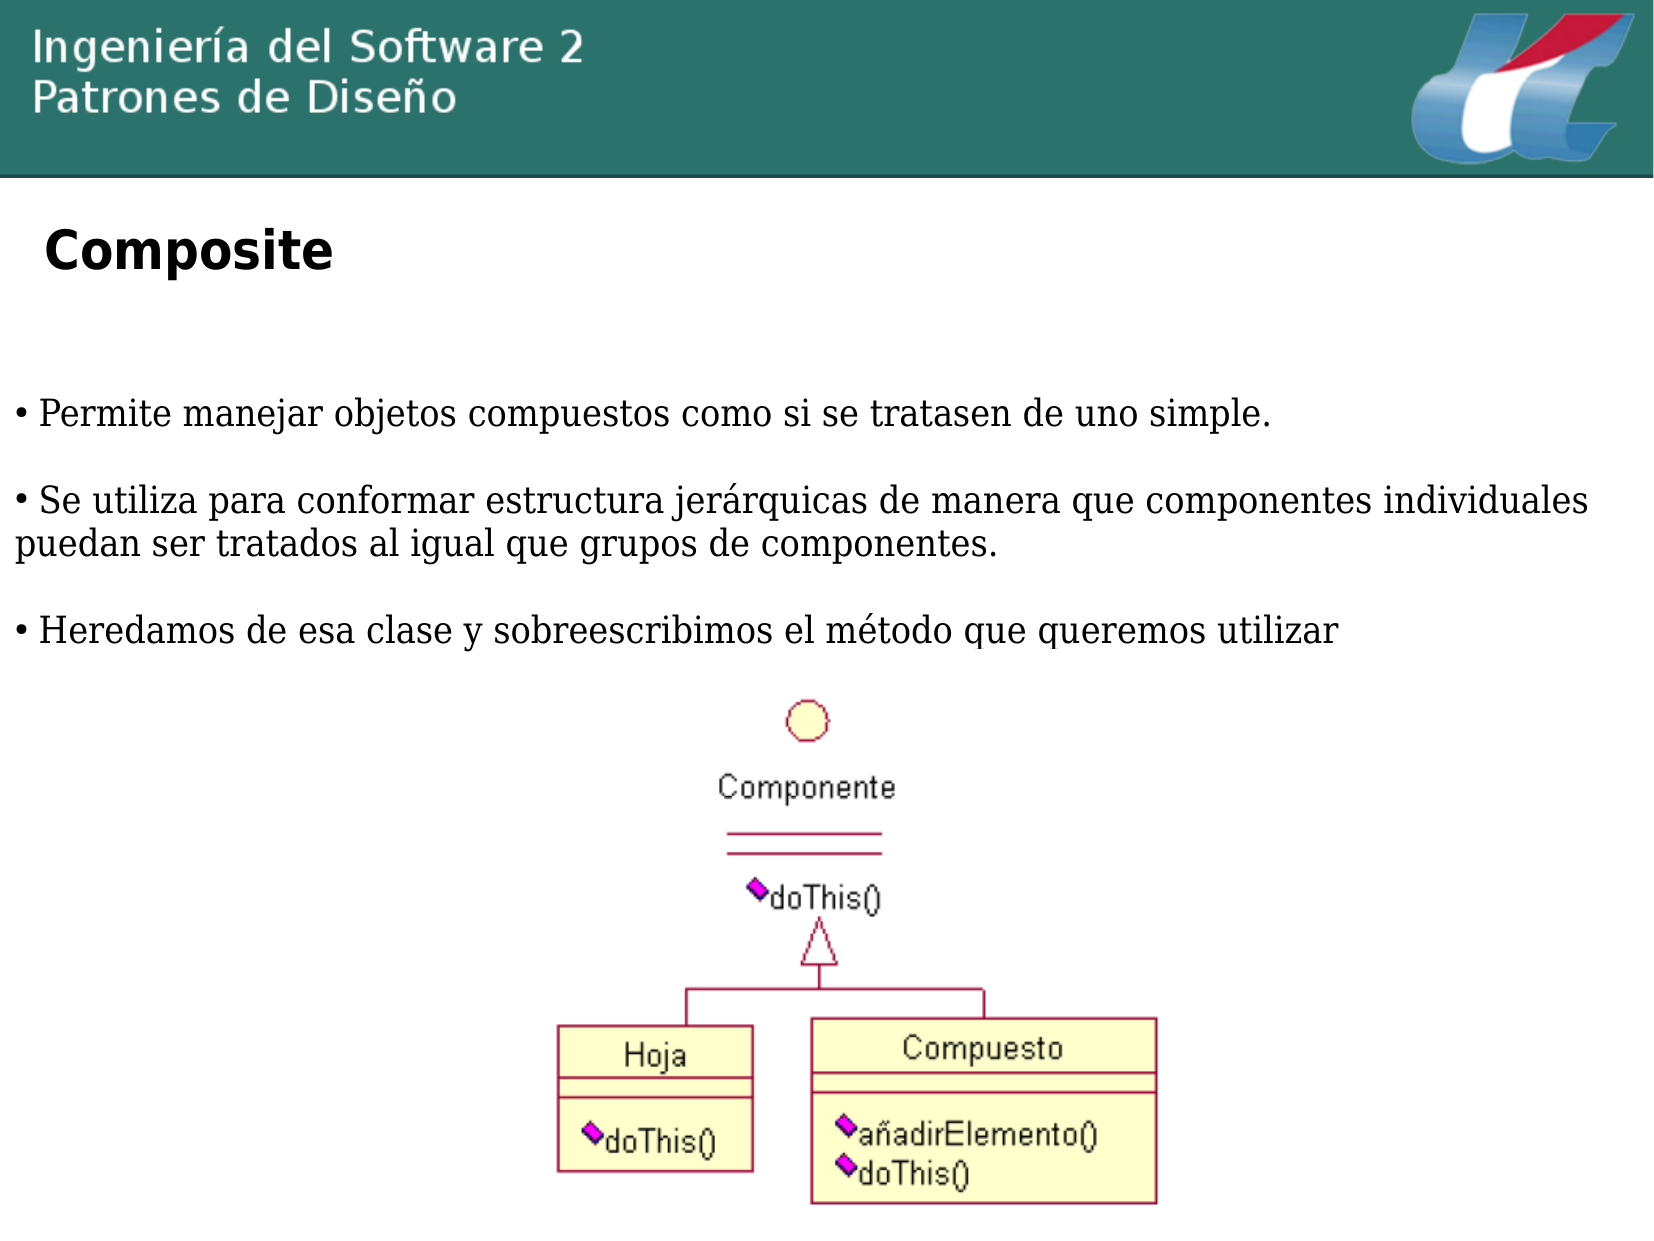

Composite
 Permite manejar objetos compuestos como si se tratasen de uno simple.
 Se utiliza para conformar estructura jerárquicas de manera que componentes individuales puedan ser tratados al igual que grupos de componentes.
 Heredamos de esa clase y sobreescribimos el método que queremos utilizar